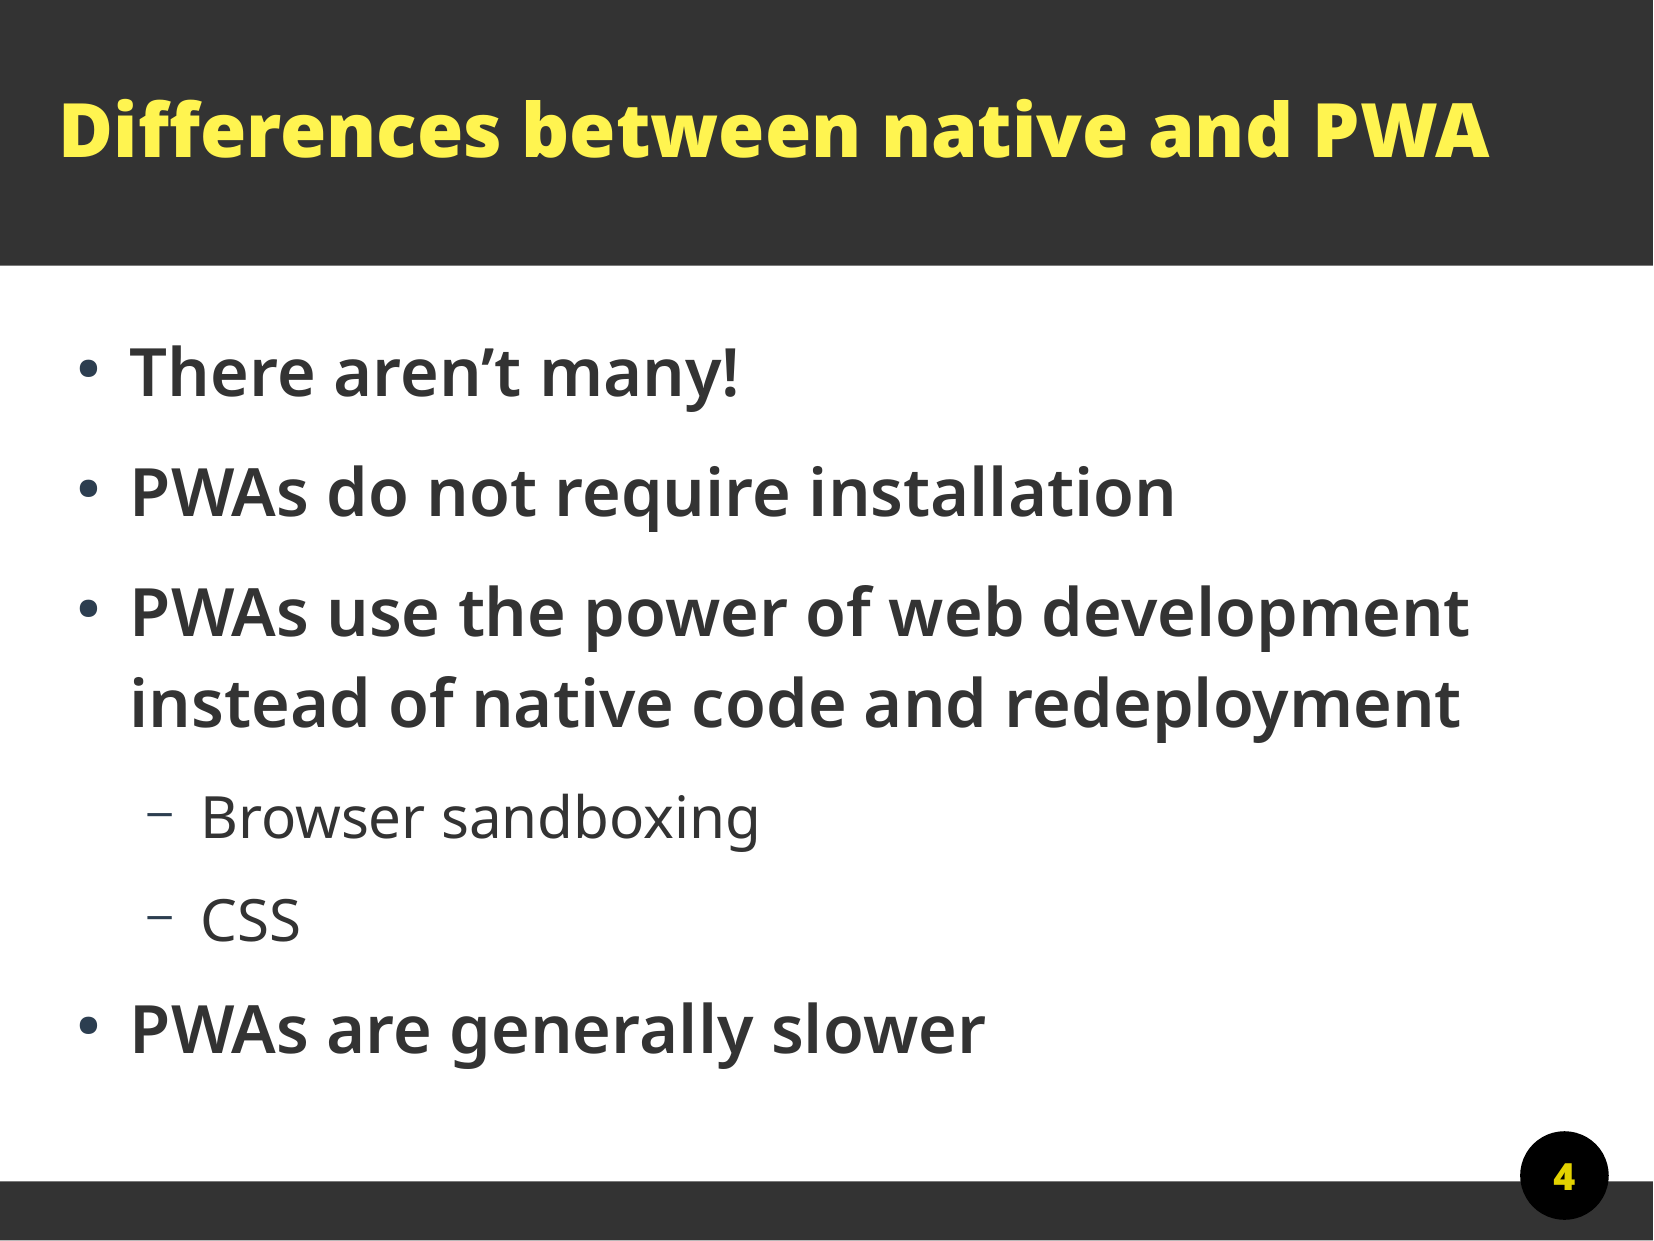

# Differences between native and PWA
There aren’t many!
PWAs do not require installation
PWAs use the power of web development instead of native code and redeployment
Browser sandboxing
CSS
PWAs are generally slower
4